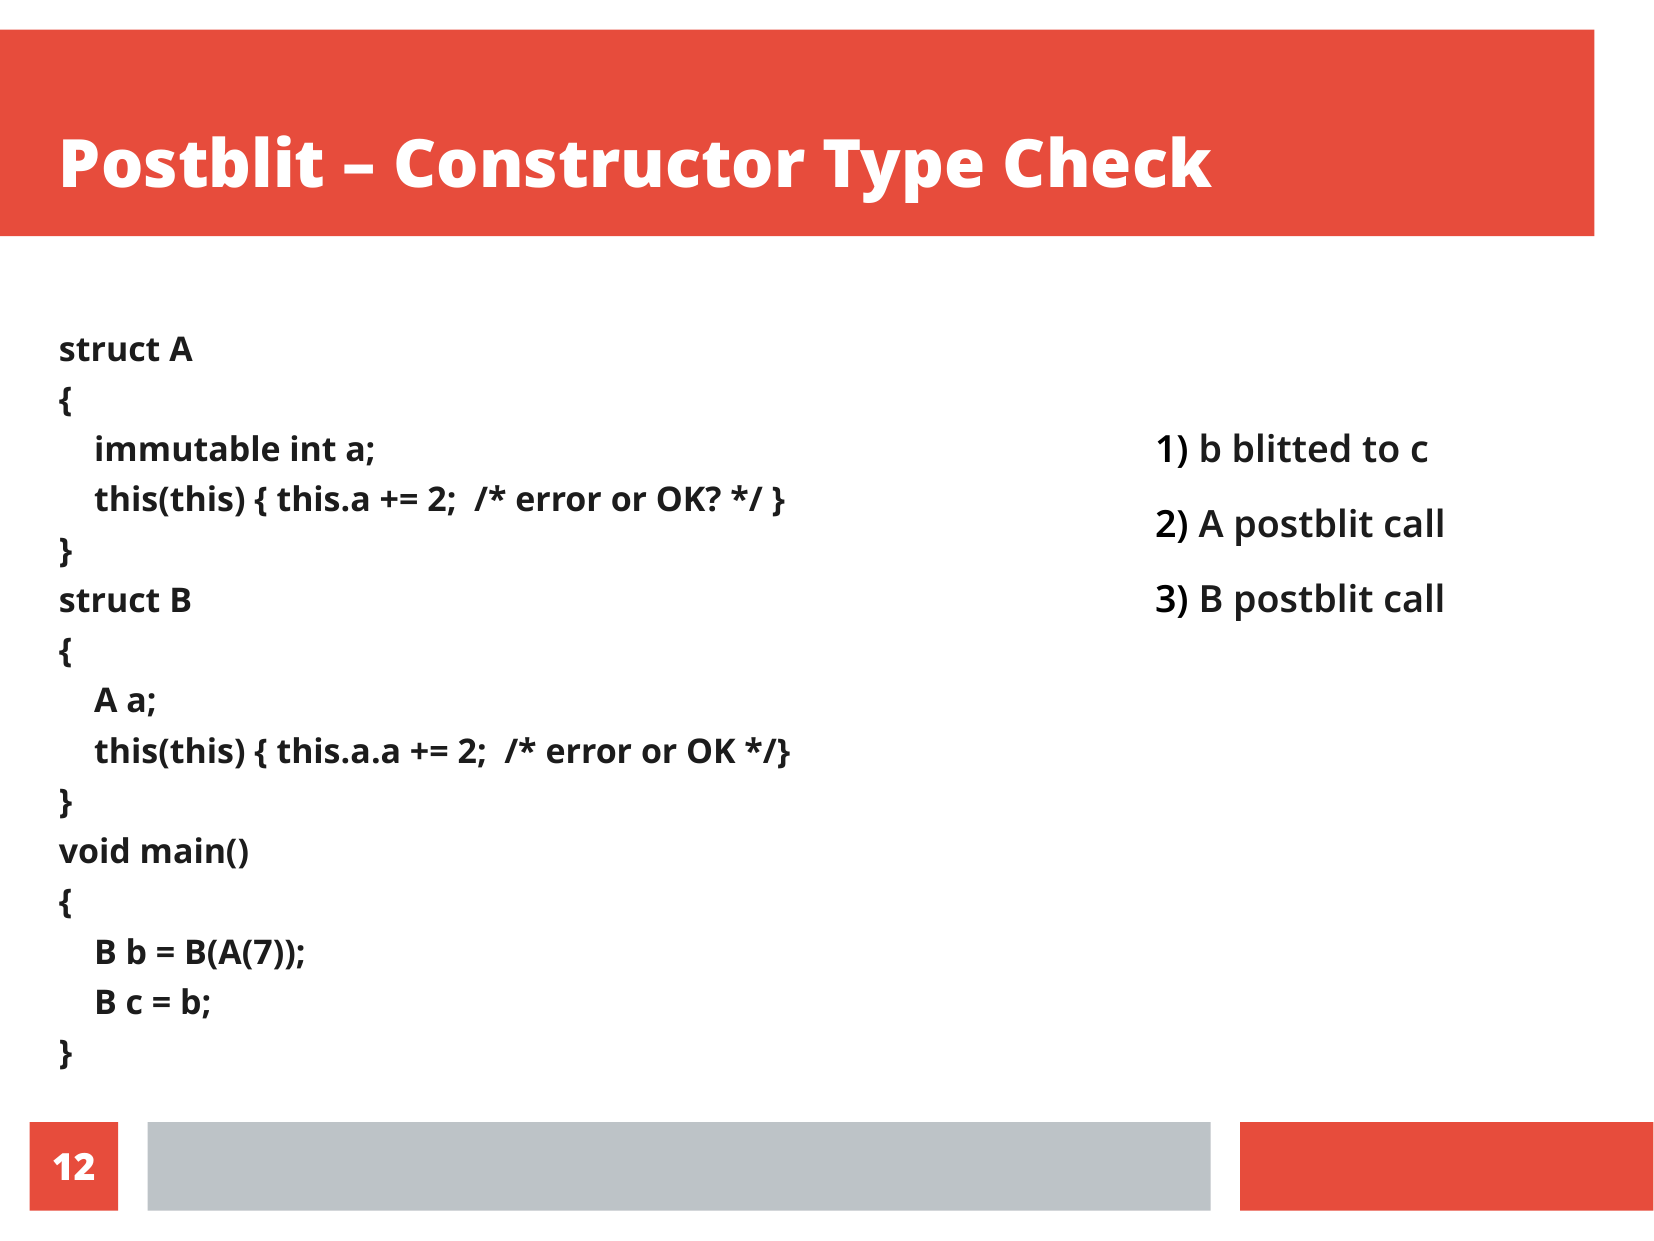

# Postblit – Constructor Type Check
struct A
{
 immutable int a;
 this(this) { this.a += 2; /* error or OK? */ }
}
struct B
{
 A a;
 this(this) { this.a.a += 2; /* error or OK */}
}
void main()
{
 B b = B(A(7));
 B c = b;
}
 b blitted to c
 A postblit call
 B postblit call
12